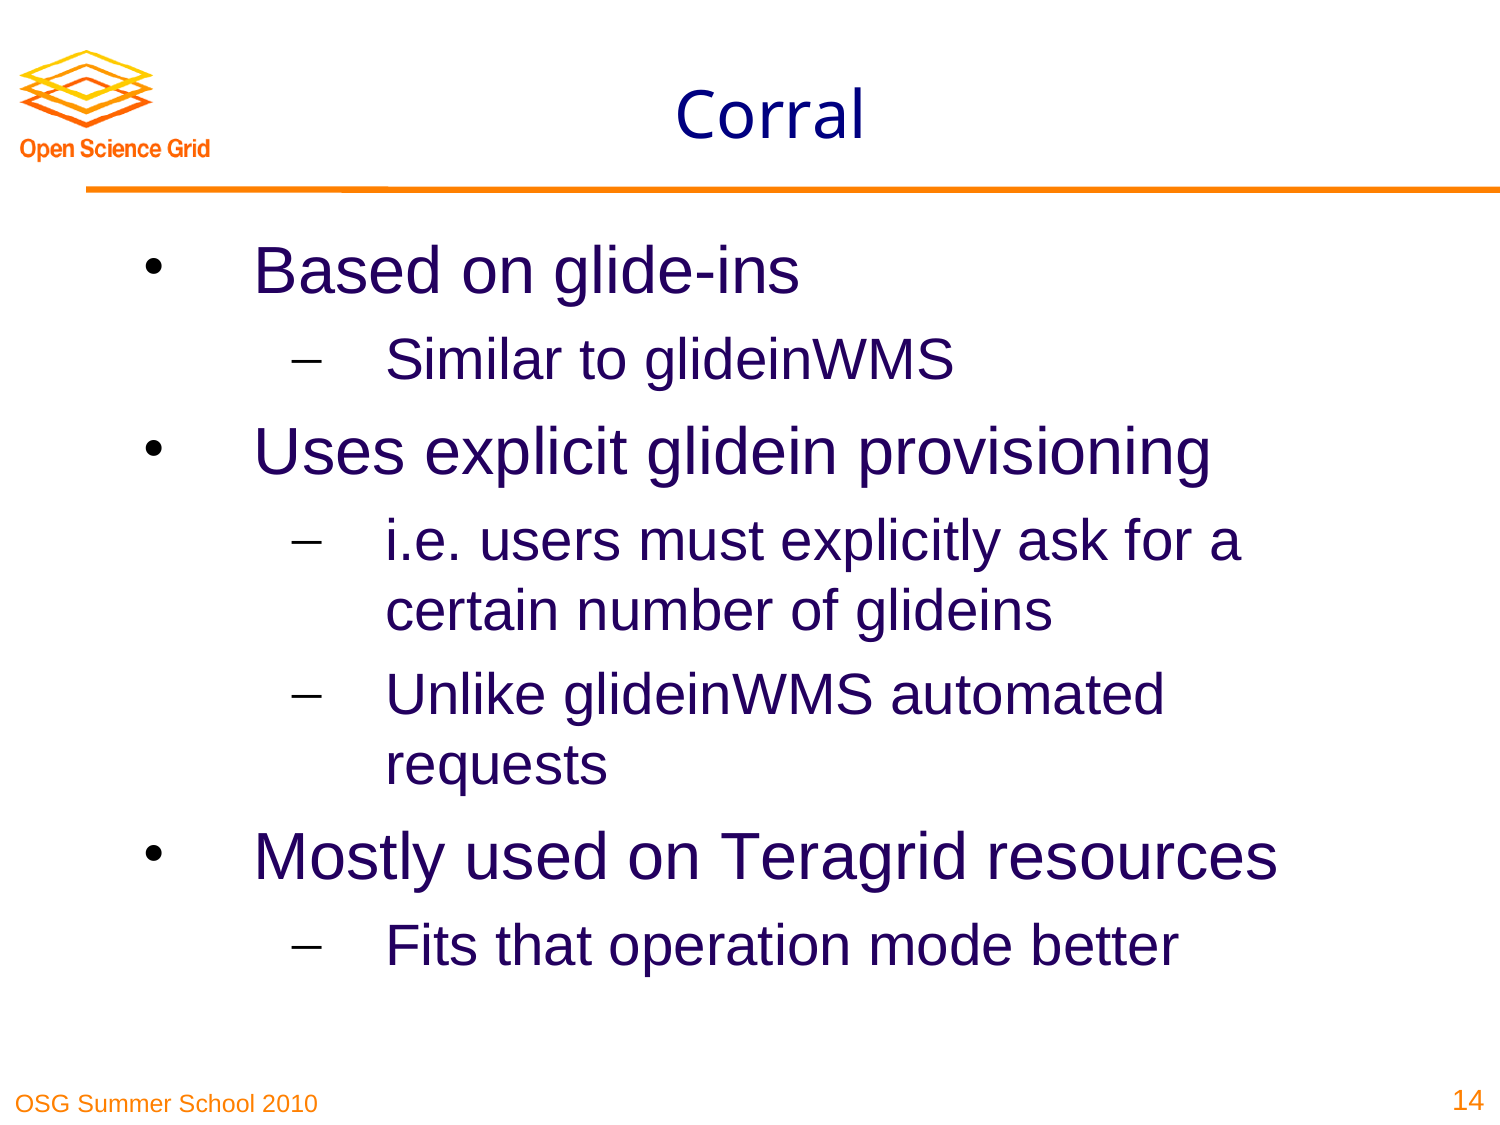

# Corral
Based on glide-ins
Similar to glideinWMS
Uses explicit glidein provisioning
i.e. users must explicitly ask for a certain number of glideins
Unlike glideinWMS automated requests
Mostly used on Teragrid resources
Fits that operation mode better
14